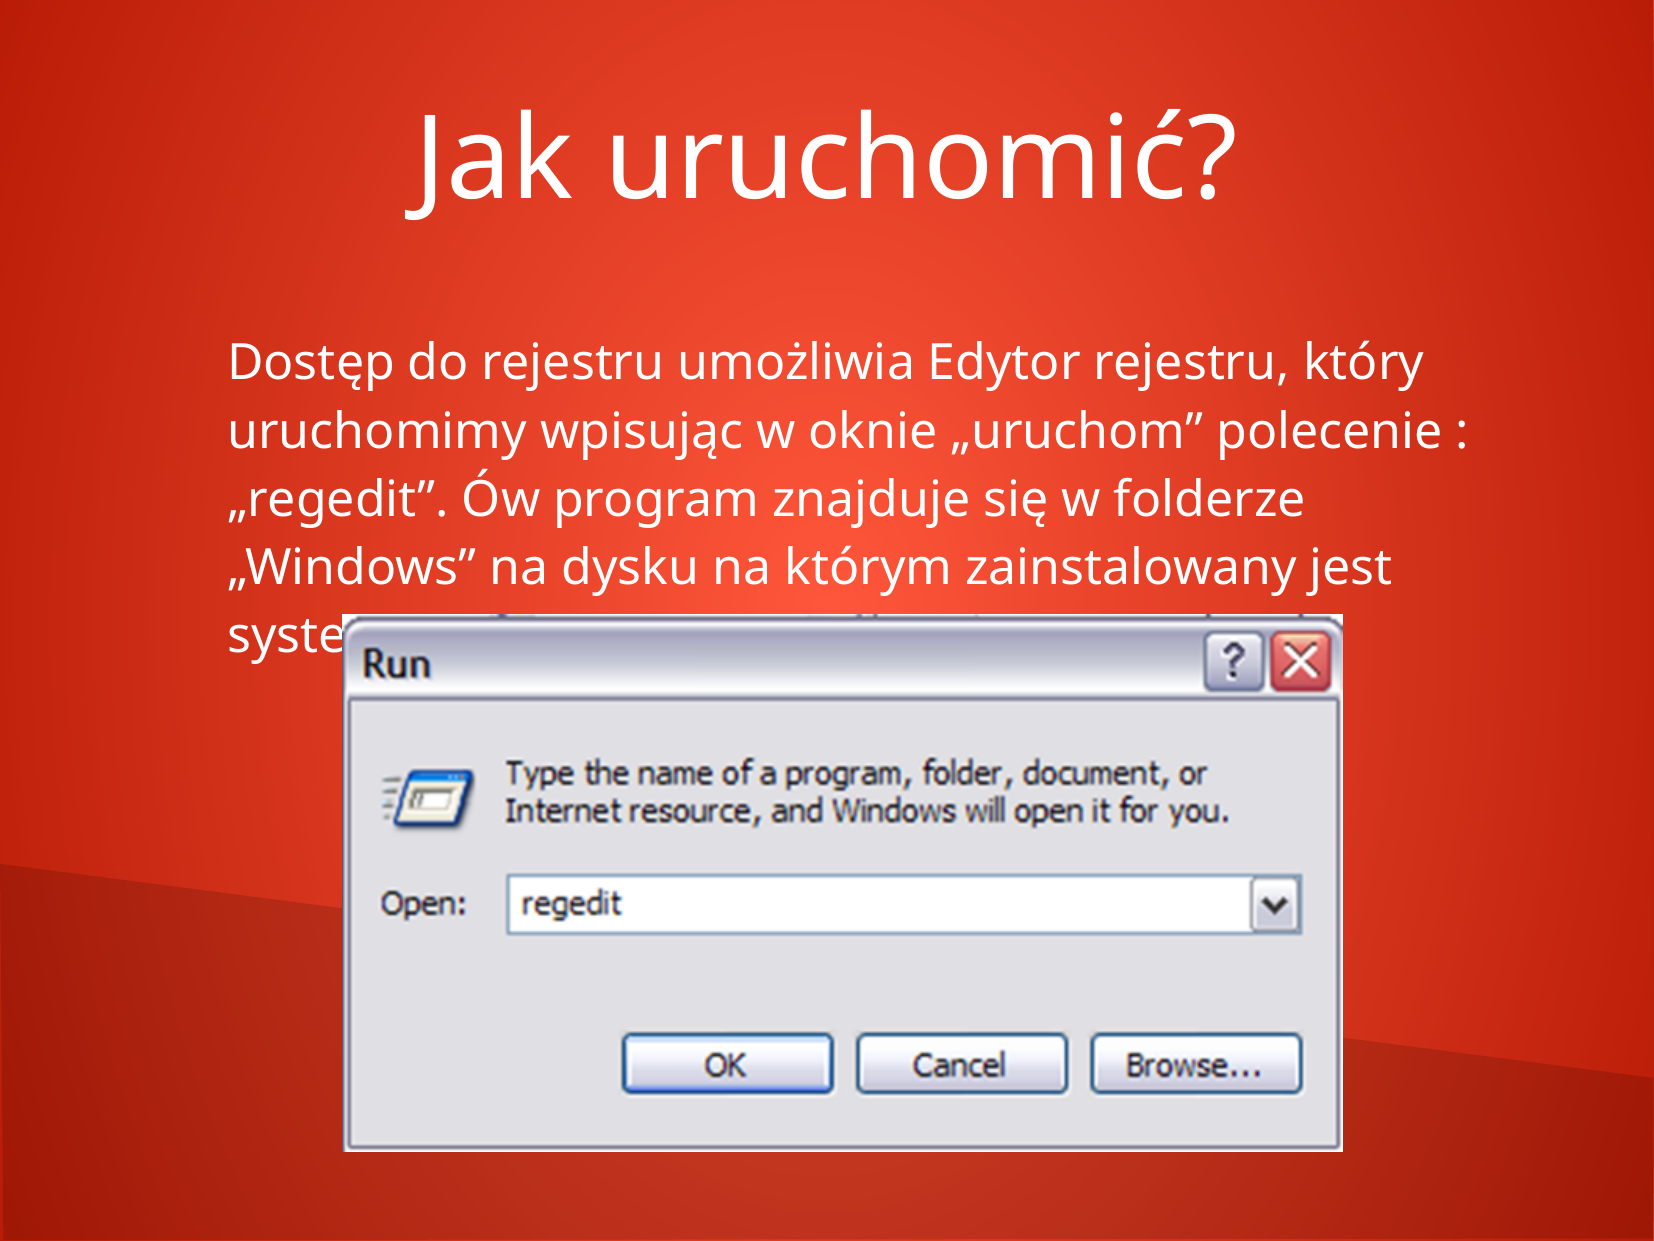

# Jak uruchomić?
Dostęp do rejestru umożliwia Edytor rejestru, który uruchomimy wpisując w oknie „uruchom” polecenie : „regedit”. Ów program znajduje się w folderze „Windows” na dysku na którym zainstalowany jest system operacyjny.